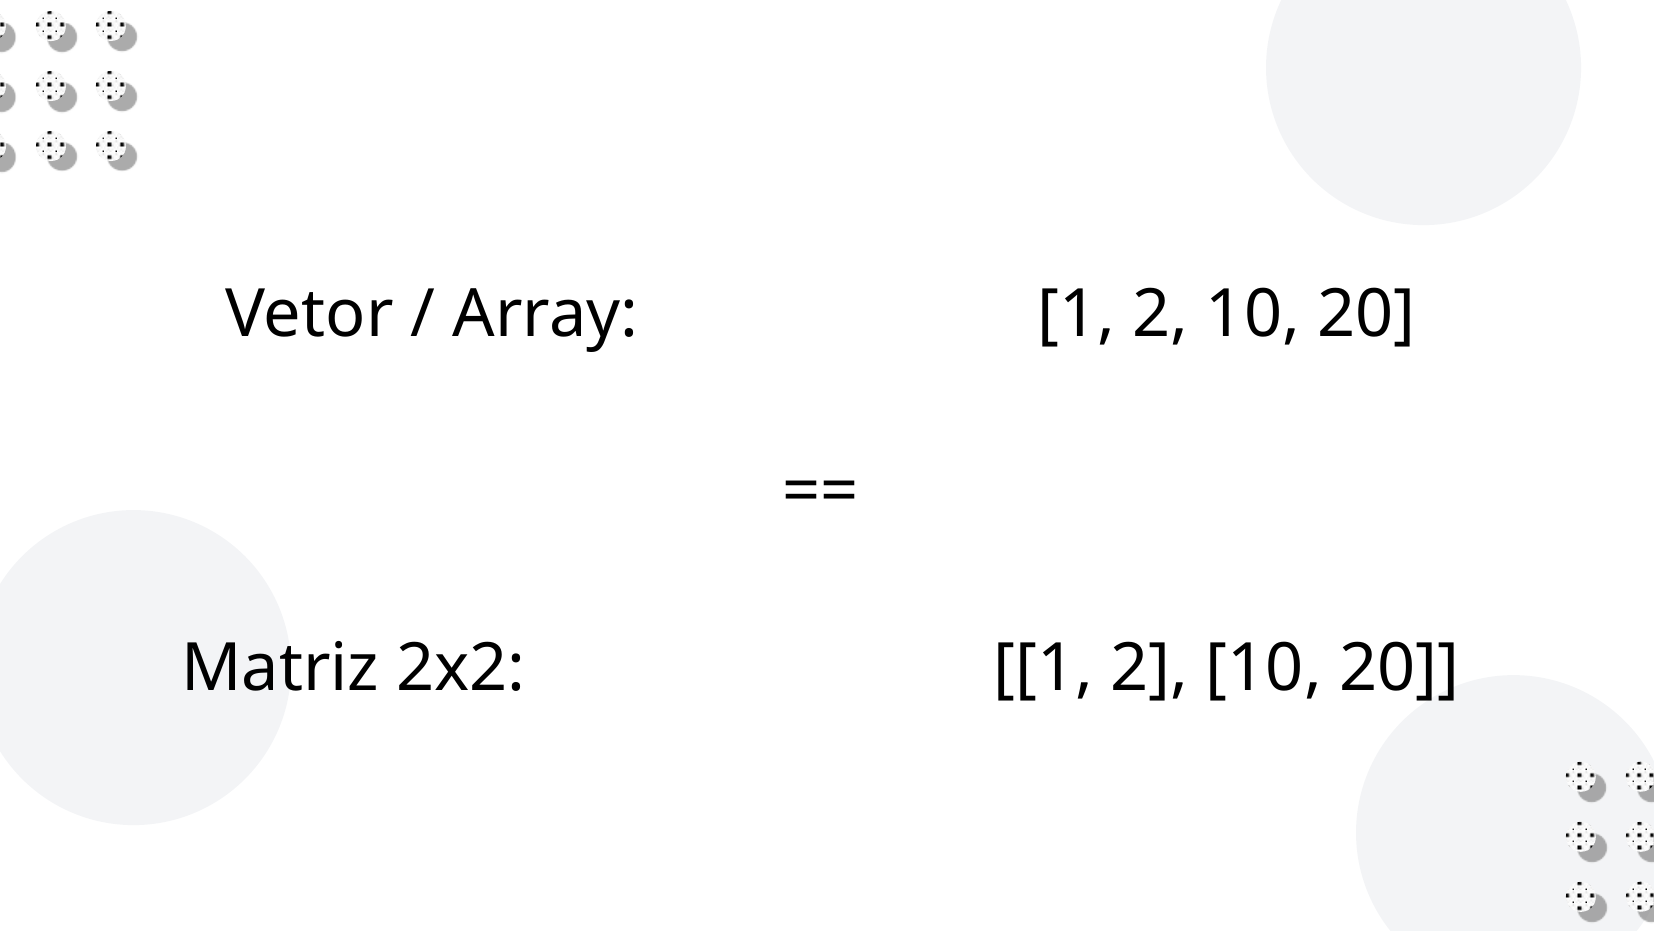

Vetor / Array: 						[1, 2, 10, 20]
# ==
Matriz 2x2:							[[1, 2], [10, 20]]